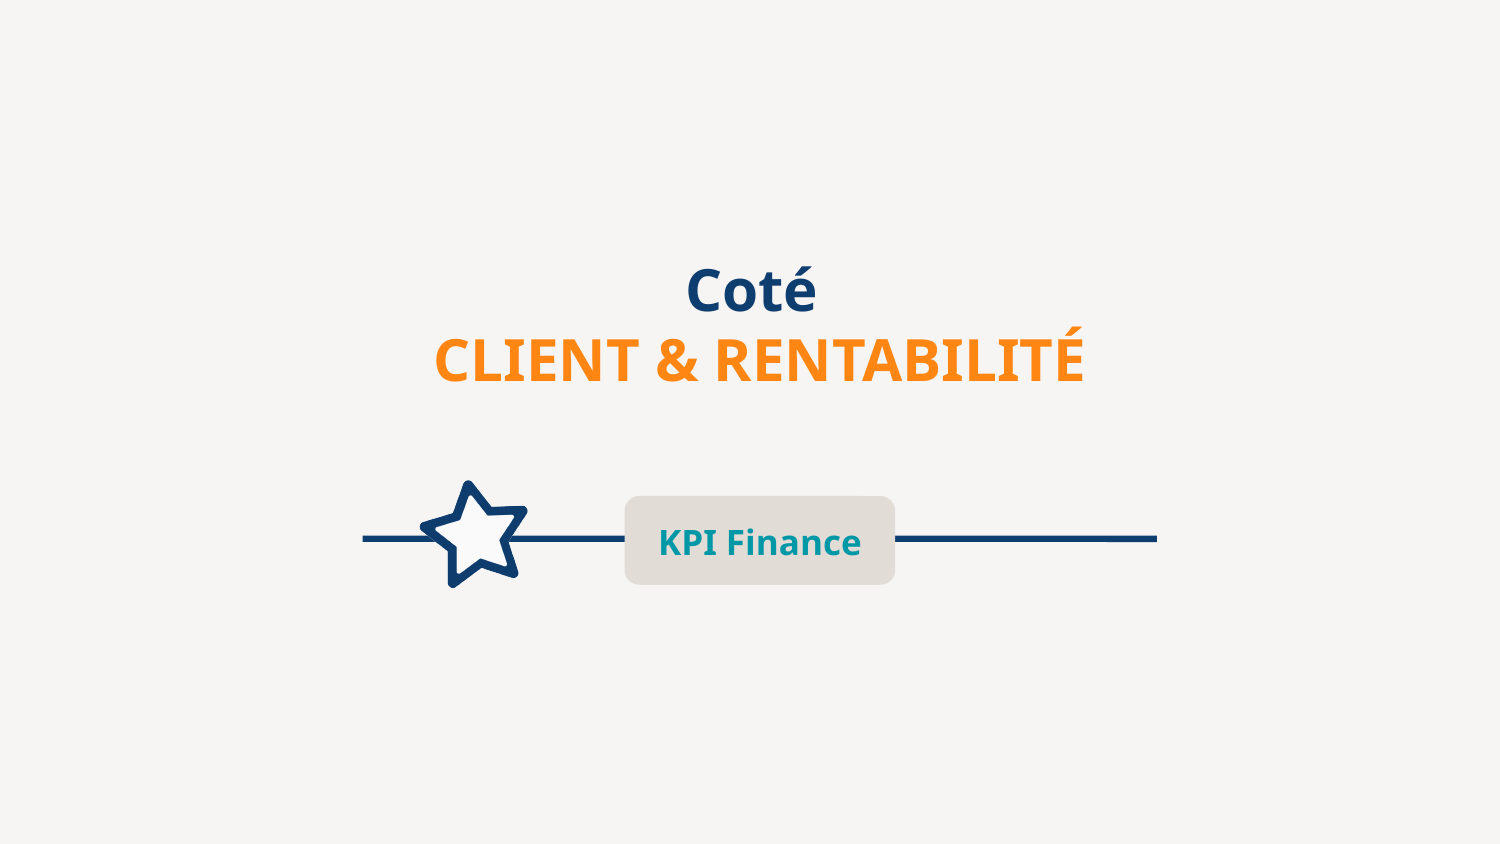

# Coté CLIENT & RENTABILITÉ
KPI Finance